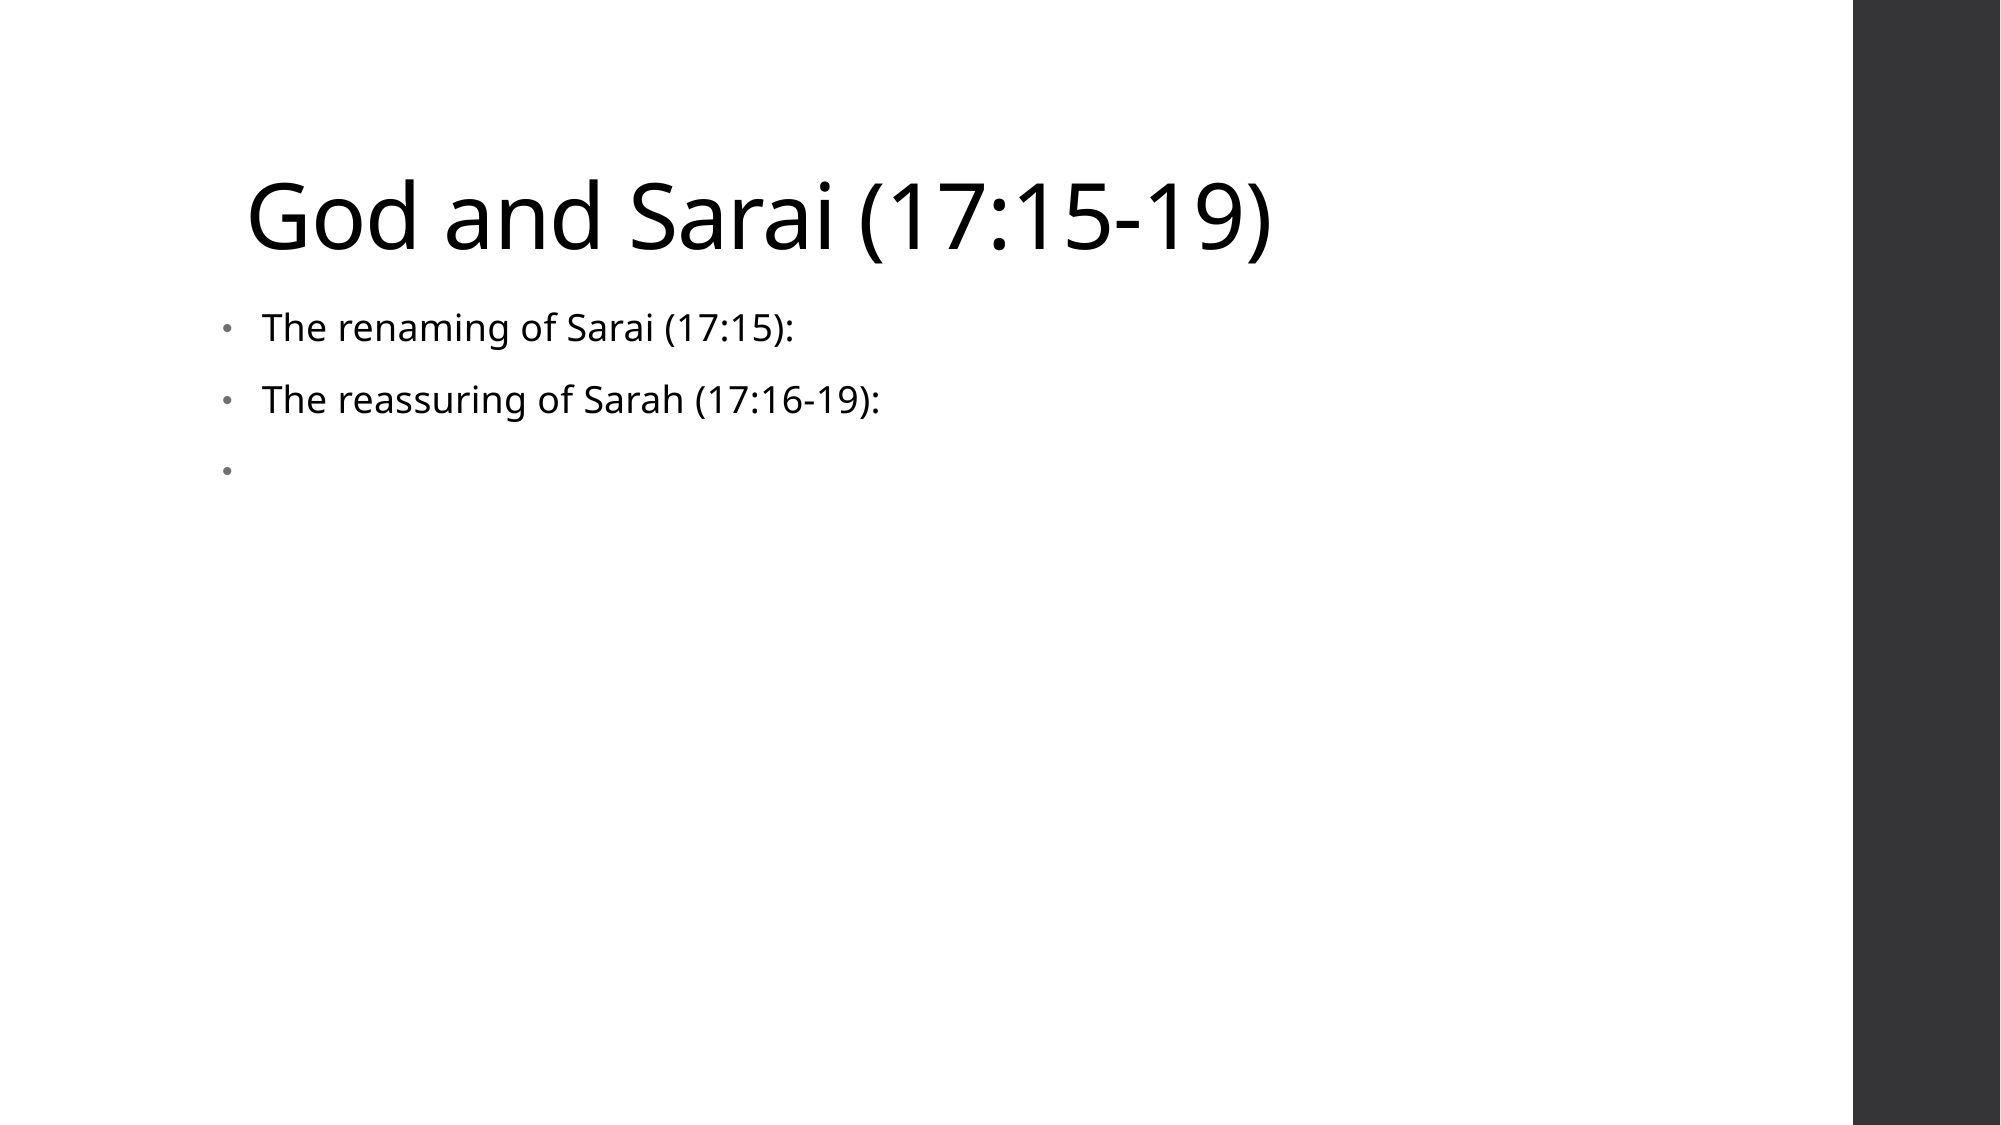

# God and Sarai (17:15-19)
 The renaming of Sarai (17:15):
 The reassuring of Sarah (17:16-19):